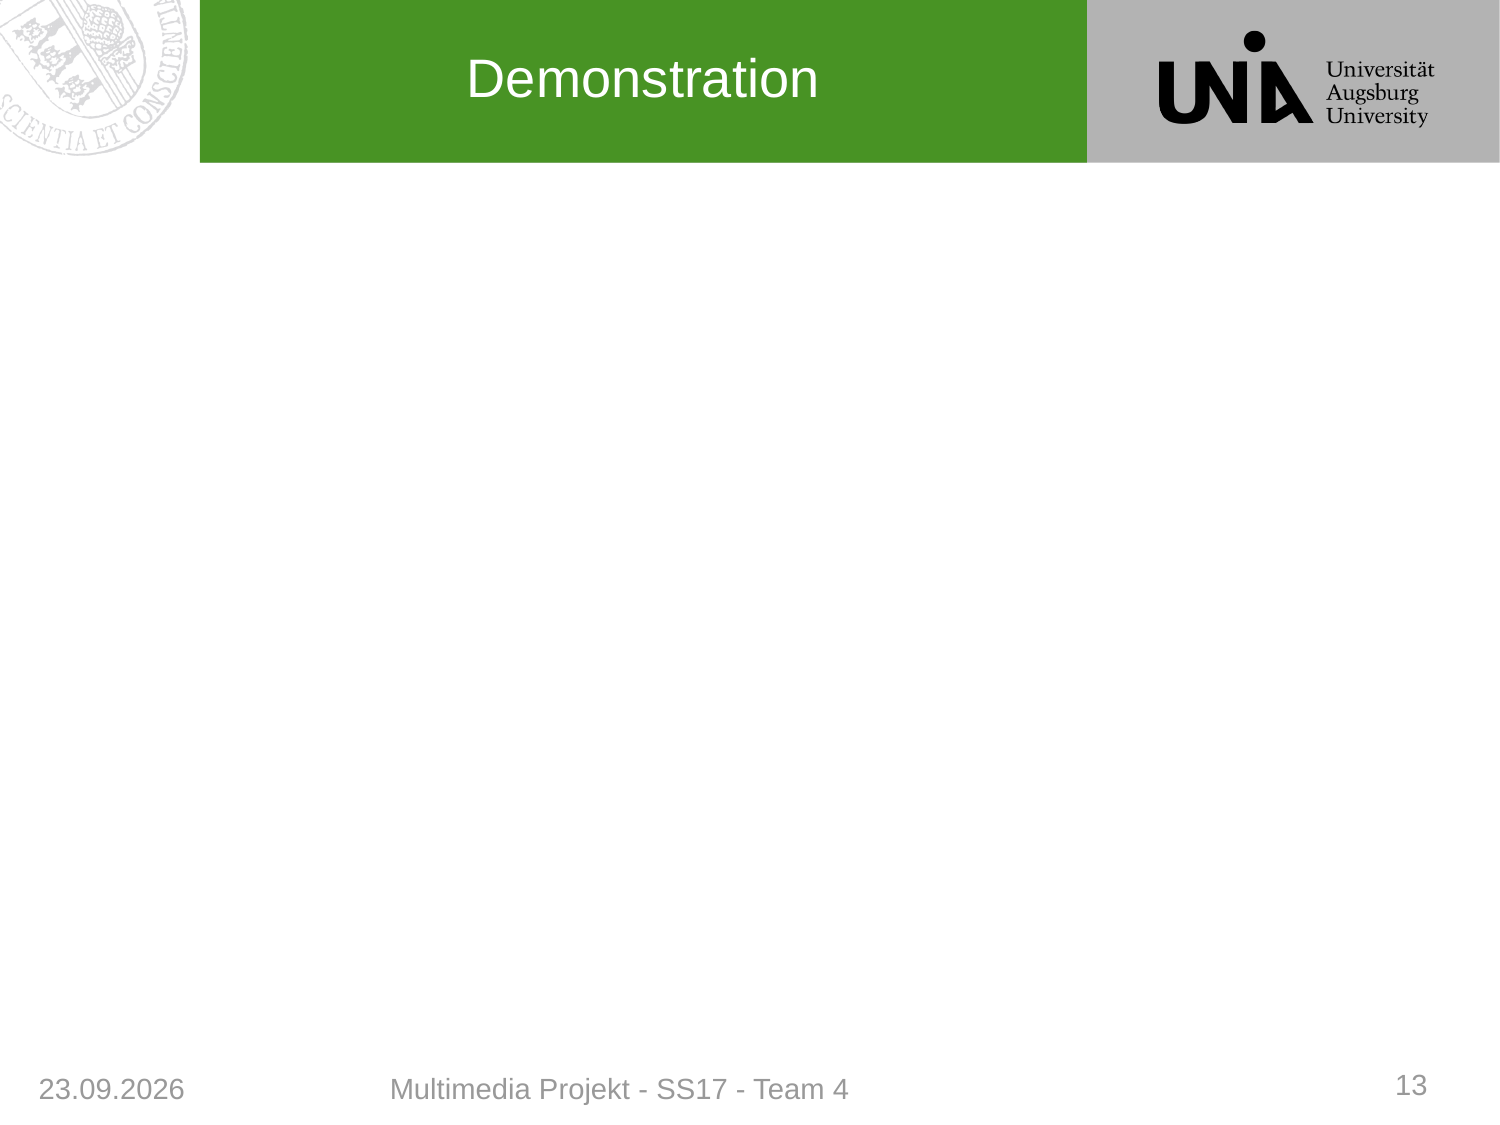

# Demonstration
Multimedia Projekt - SS17 - Team 4